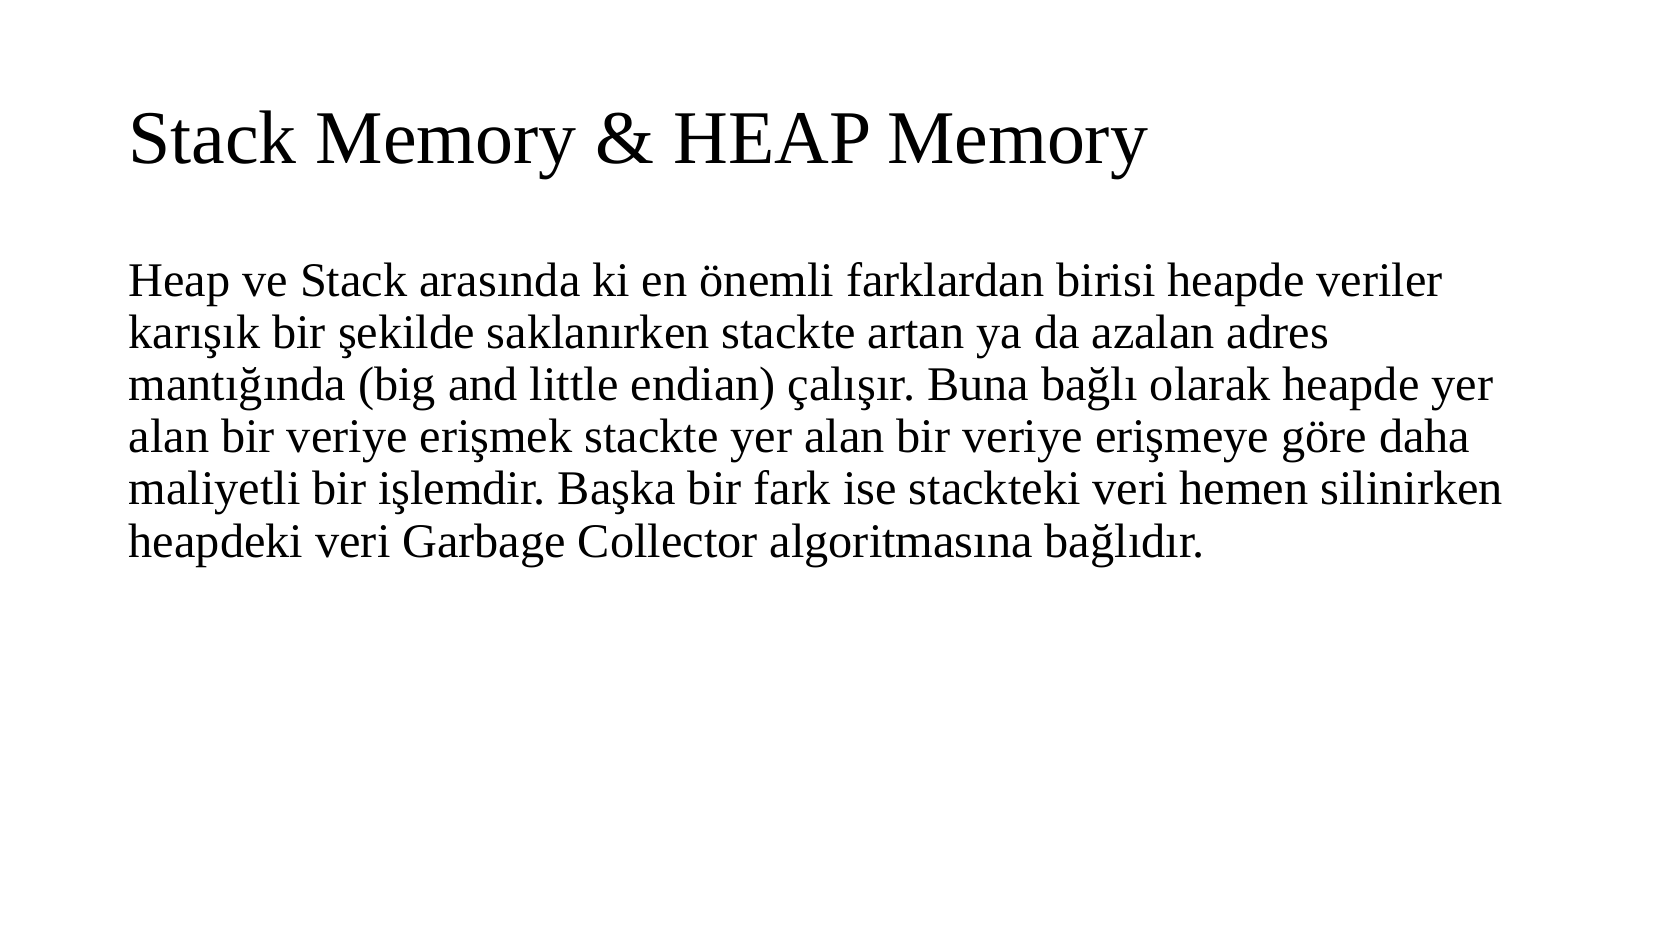

# Stack Memory & HEAP Memory
Heap ve Stack arasında ki en önemli farklardan birisi heapde veriler karışık bir şekilde saklanırken stackte artan ya da azalan adres mantığında (big and little endian) çalışır. Buna bağlı olarak heapde yer alan bir veriye erişmek stackte yer alan bir veriye erişmeye göre daha maliyetli bir işlemdir. Başka bir fark ise stackteki veri hemen silinirken heapdeki veri Garbage Collector algoritmasına bağlıdır.